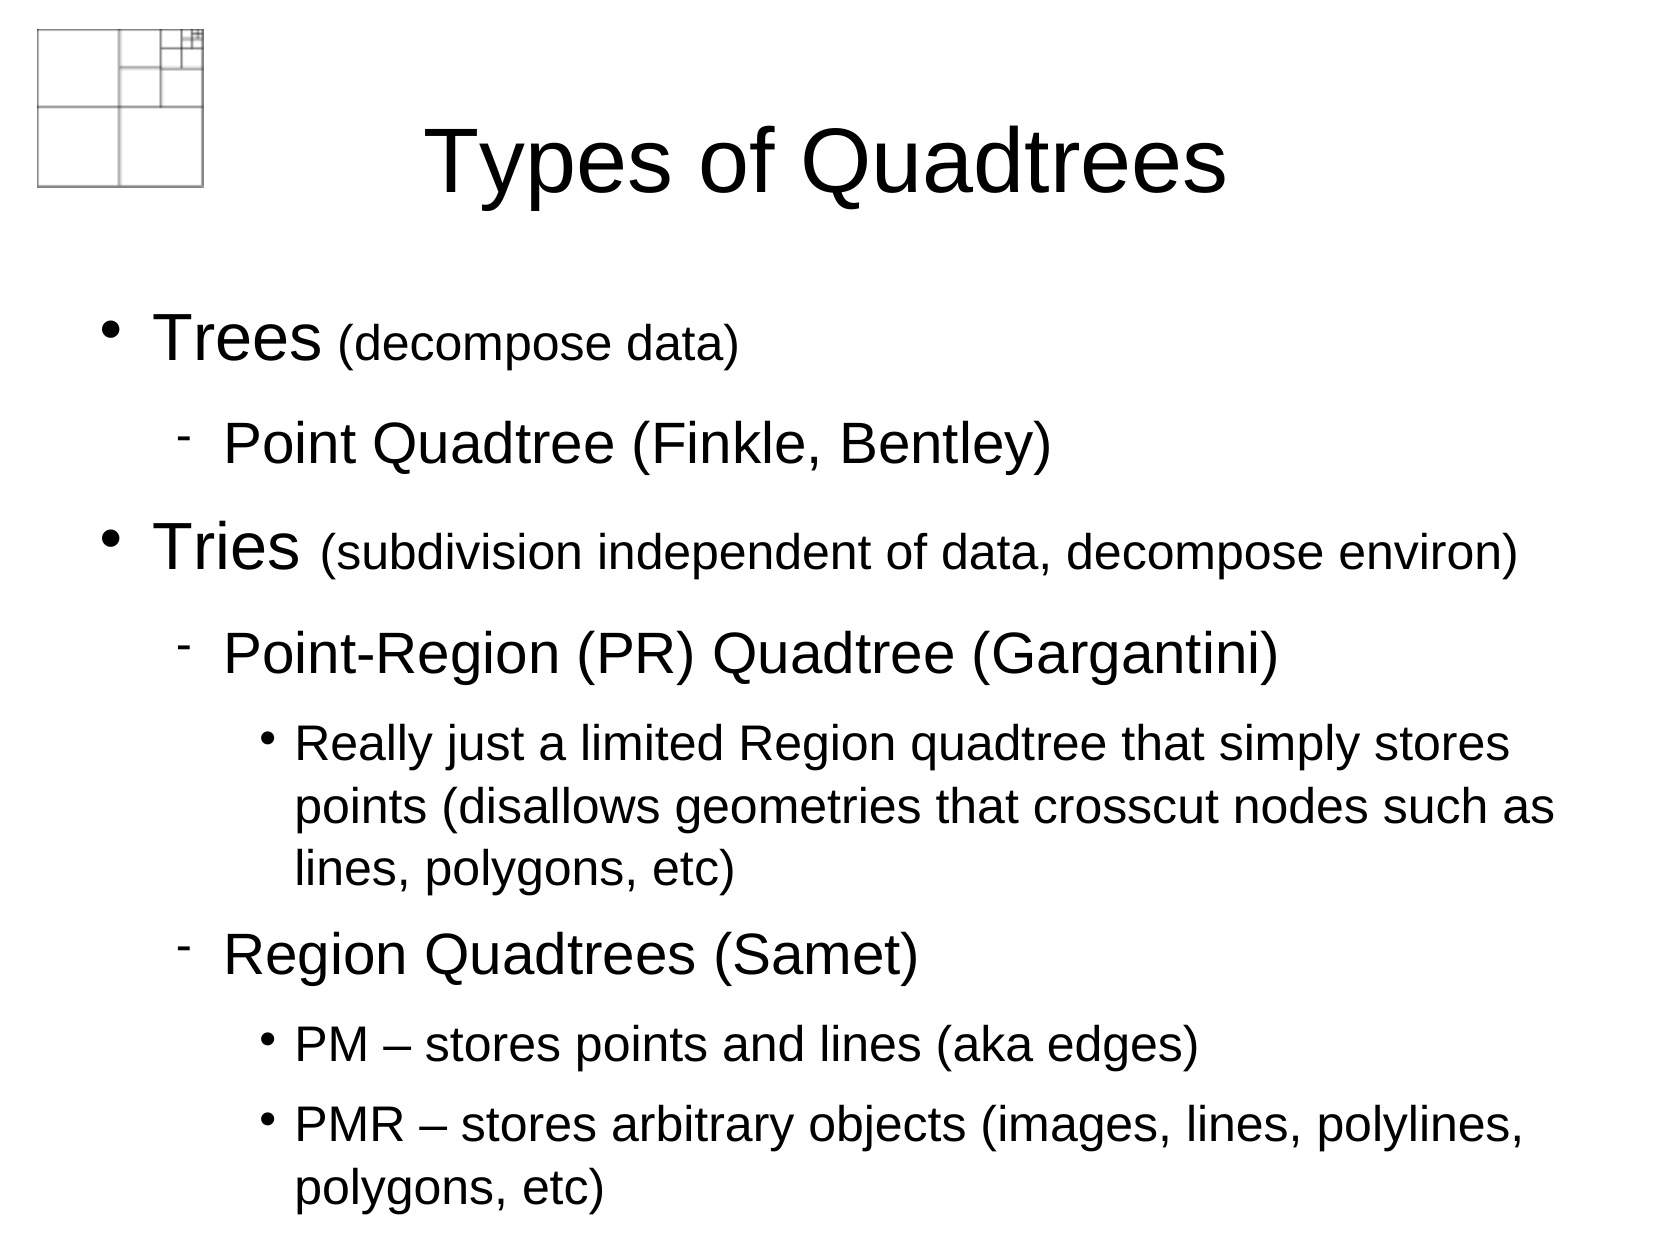

# Types of Quadtrees
Trees (decompose data)‏
Point Quadtree (Finkle, Bentley)‏
Tries (subdivision independent of data, decompose environ)‏
Point-Region (PR) Quadtree (Gargantini)‏
Really just a limited Region quadtree that simply stores points (disallows geometries that crosscut nodes such as lines, polygons, etc)‏
Region Quadtrees (Samet)‏
PM – stores points and lines (aka edges)‏
PMR – stores arbitrary objects (images, lines, polylines, polygons, etc)‏